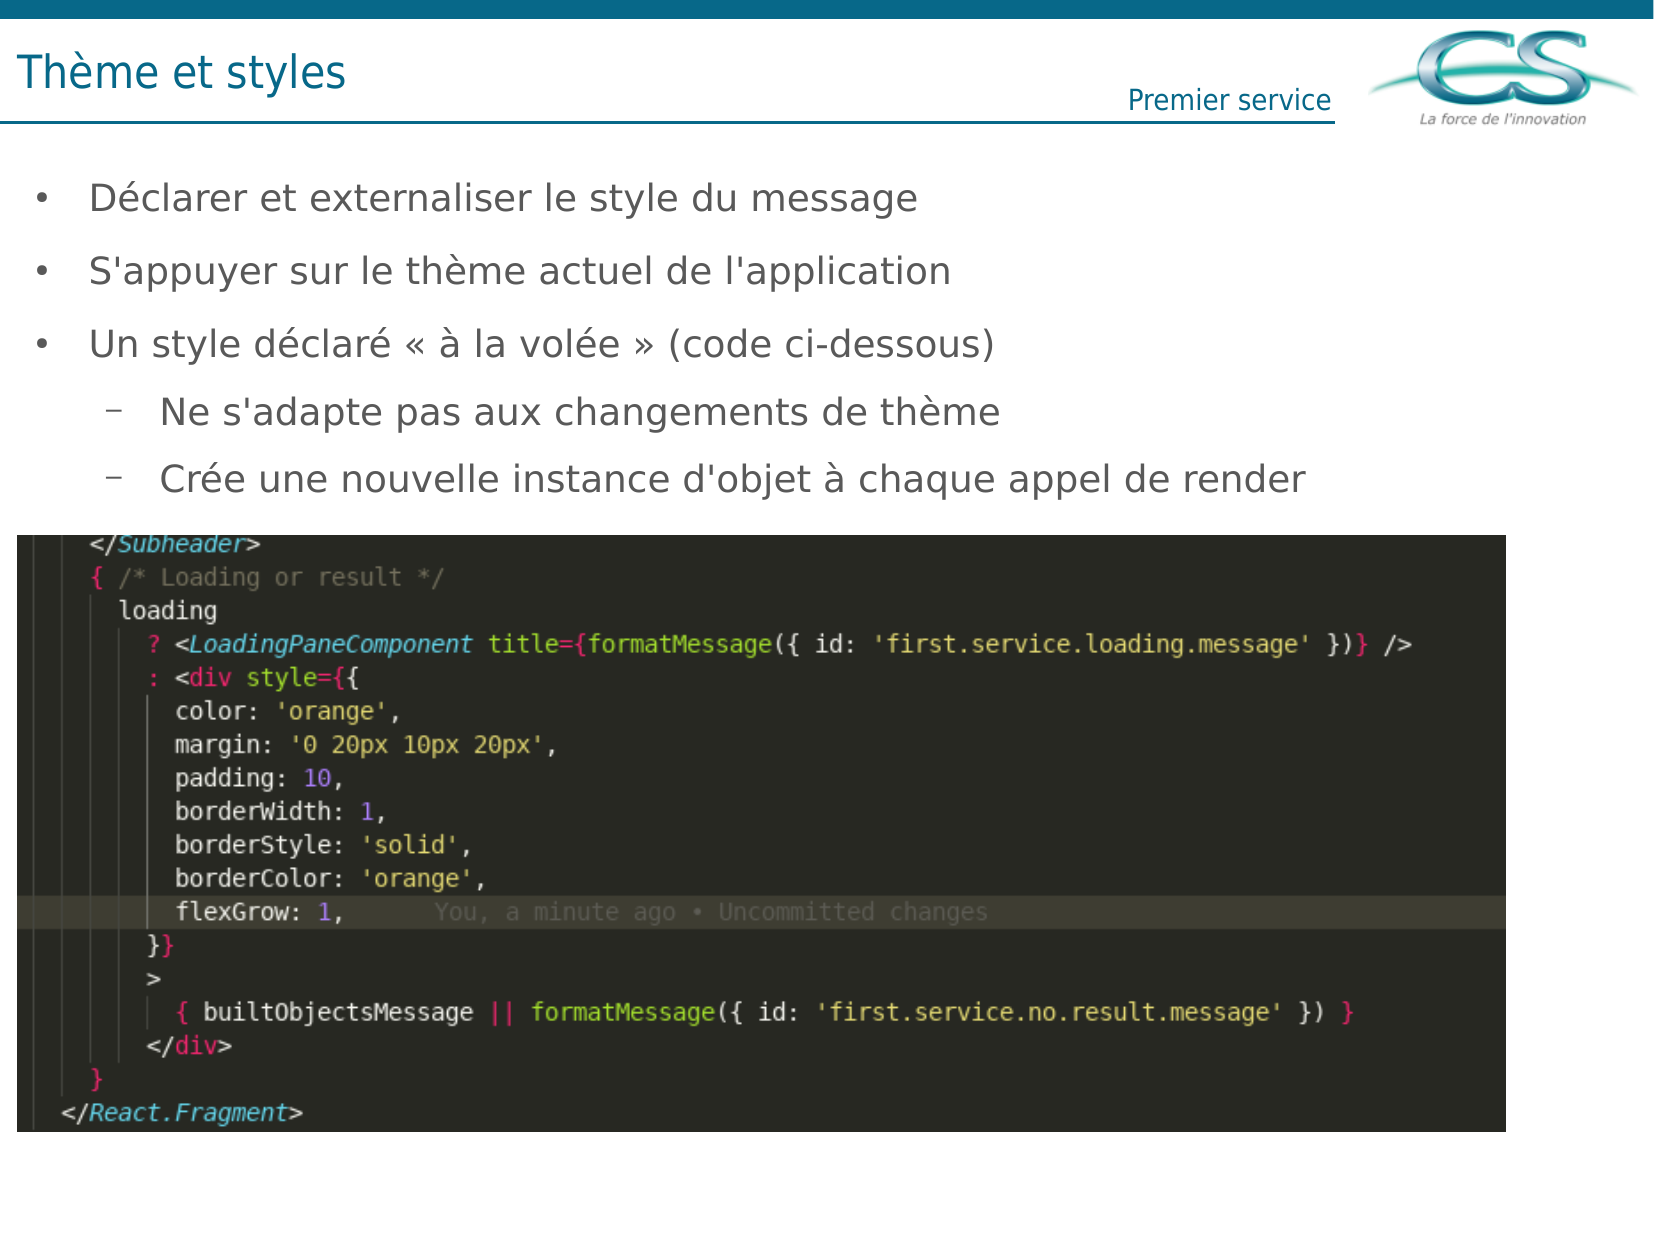

Thème et styles
Premier service
# Déclarer et externaliser le style du message
S'appuyer sur le thème actuel de l'application
Un style déclaré « à la volée » (code ci-dessous)
Ne s'adapte pas aux changements de thème
Crée une nouvelle instance d'objet à chaque appel de render